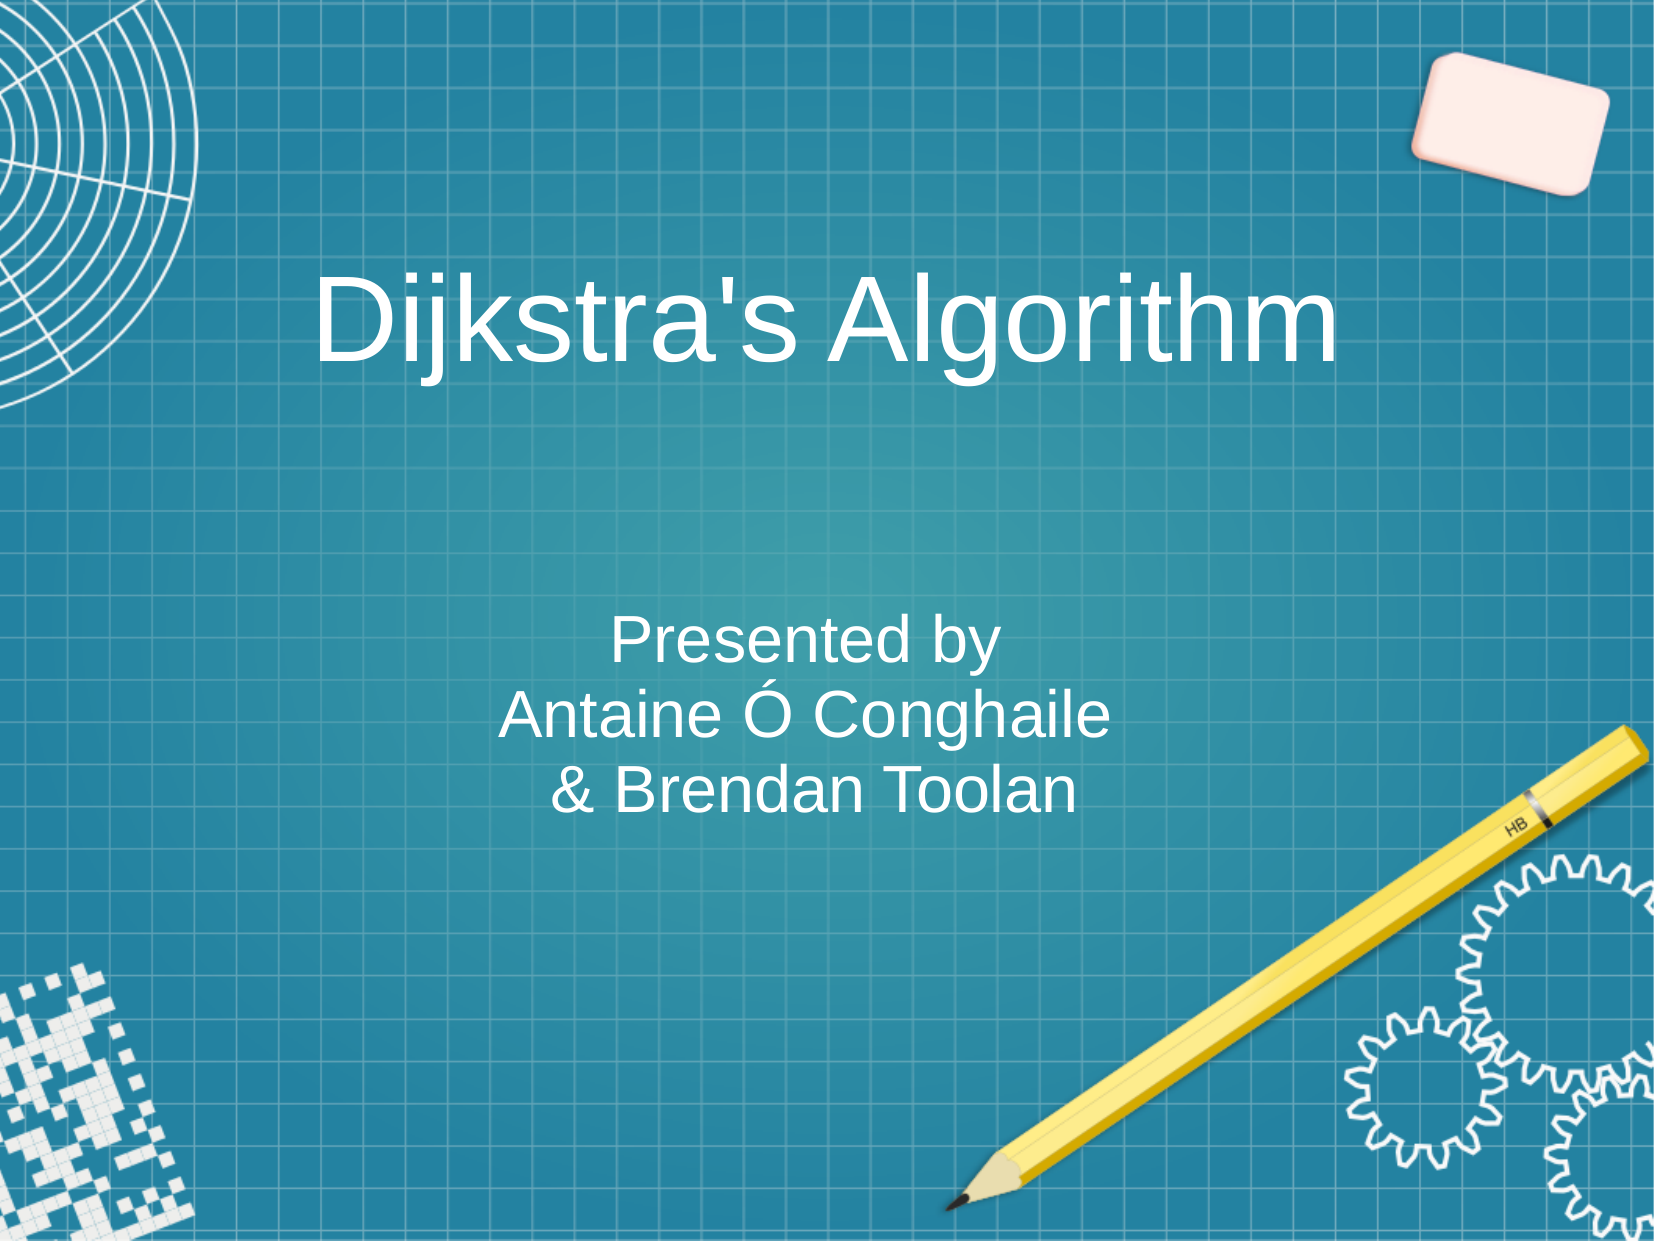

# Dijkstra's Algorithm
Presented by
Antaine Ó Conghaile
& Brendan Toolan